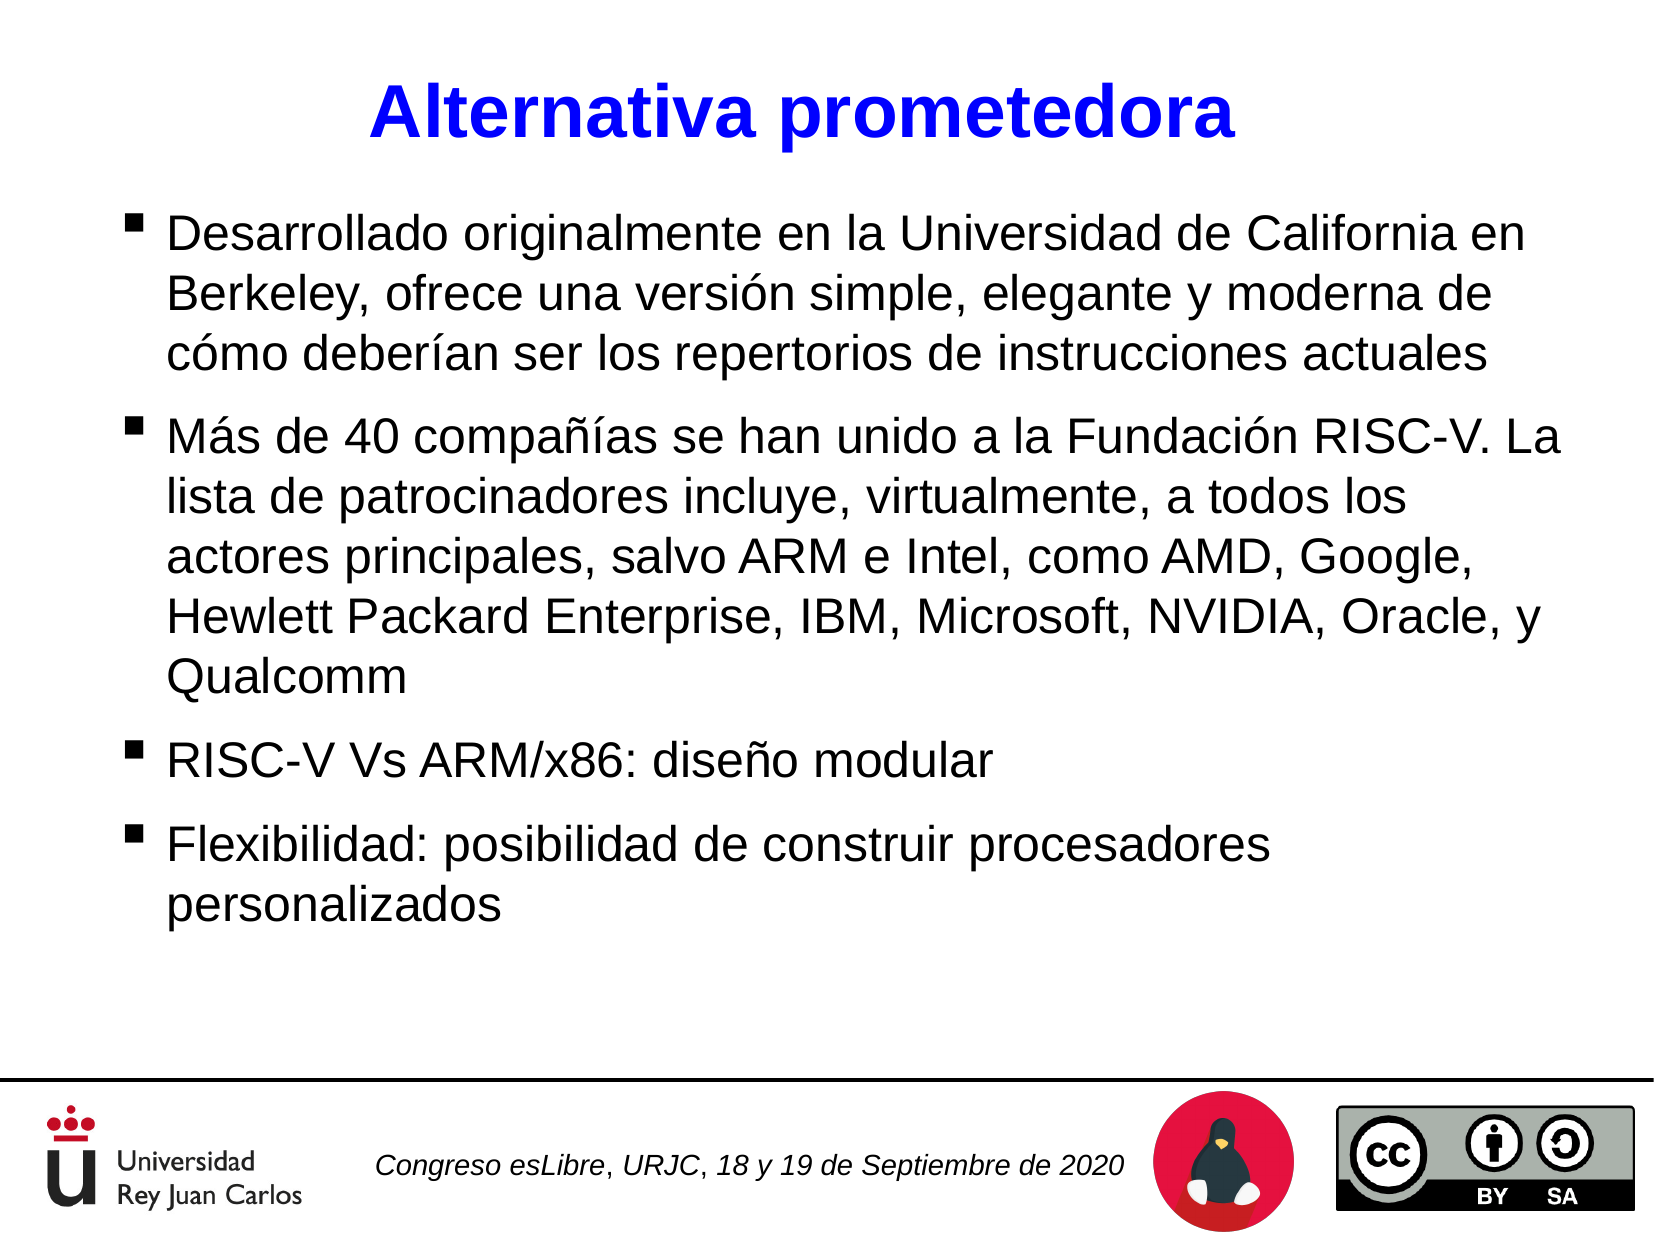

Alternativa prometedora
Desarrollado originalmente en la Universidad de California en Berkeley, ofrece una versión simple, elegante y moderna de cómo deberían ser los repertorios de instrucciones actuales
Más de 40 compañías se han unido a la Fundación RISC-V. La lista de patrocinadores incluye, virtualmente, a todos los actores principales, salvo ARM e Intel, como AMD, Google, Hewlett Packard Enterprise, IBM, Microsoft, NVIDIA, Oracle, y Qualcomm
RISC-V Vs ARM/x86: diseño modular
Flexibilidad: posibilidad de construir procesadores personalizados
Congreso esLibre, URJC, 18 y 19 de Septiembre de 2020